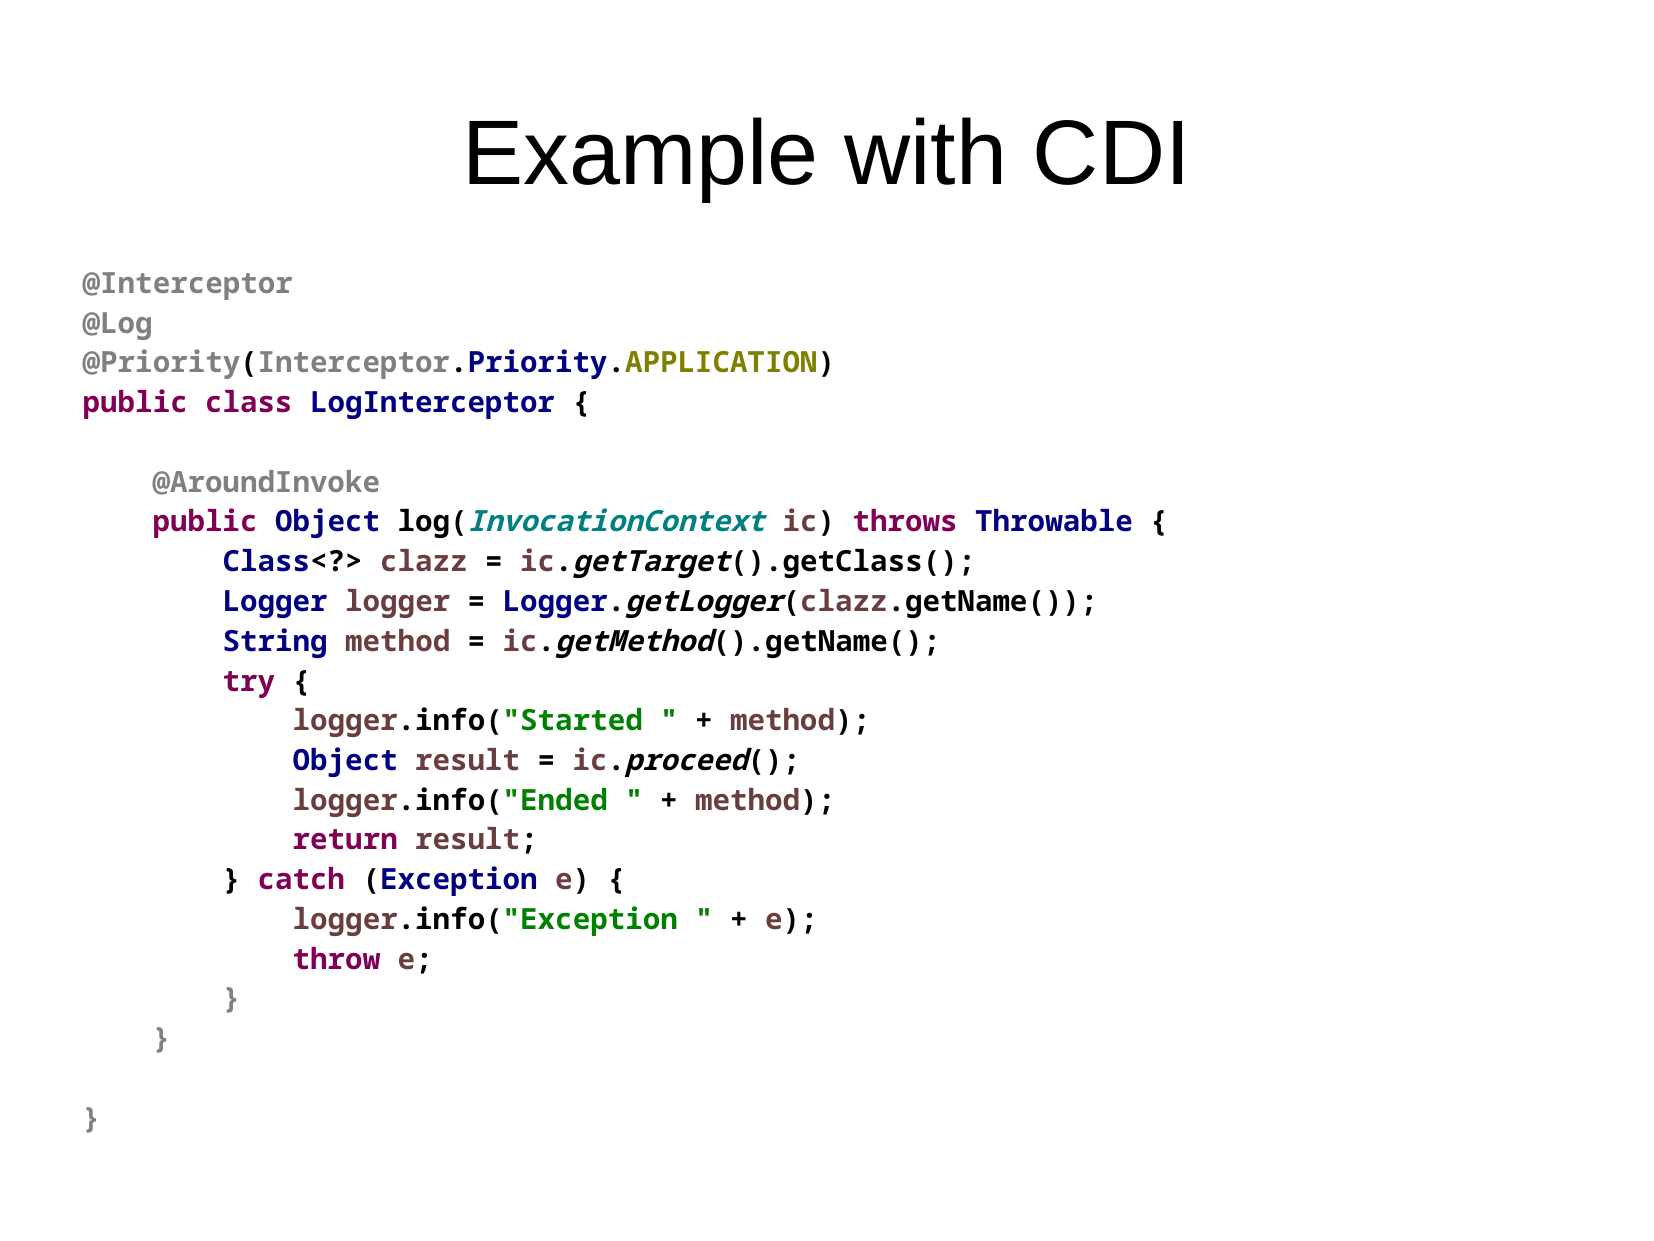

# Example with CDI
@Interceptor
@Log
@Priority(Interceptor.Priority.APPLICATION)
public class LogInterceptor {
 @AroundInvoke
 public Object log(InvocationContext ic) throws Throwable {
 Class<?> clazz = ic.getTarget().getClass();
 Logger logger = Logger.getLogger(clazz.getName());
 String method = ic.getMethod().getName();
 try {
 logger.info("Started " + method);
 Object result = ic.proceed();
 logger.info("Ended " + method);
 return result;
 } catch (Exception e) {
 logger.info("Exception " + e);
 throw e;
 }
 }
}